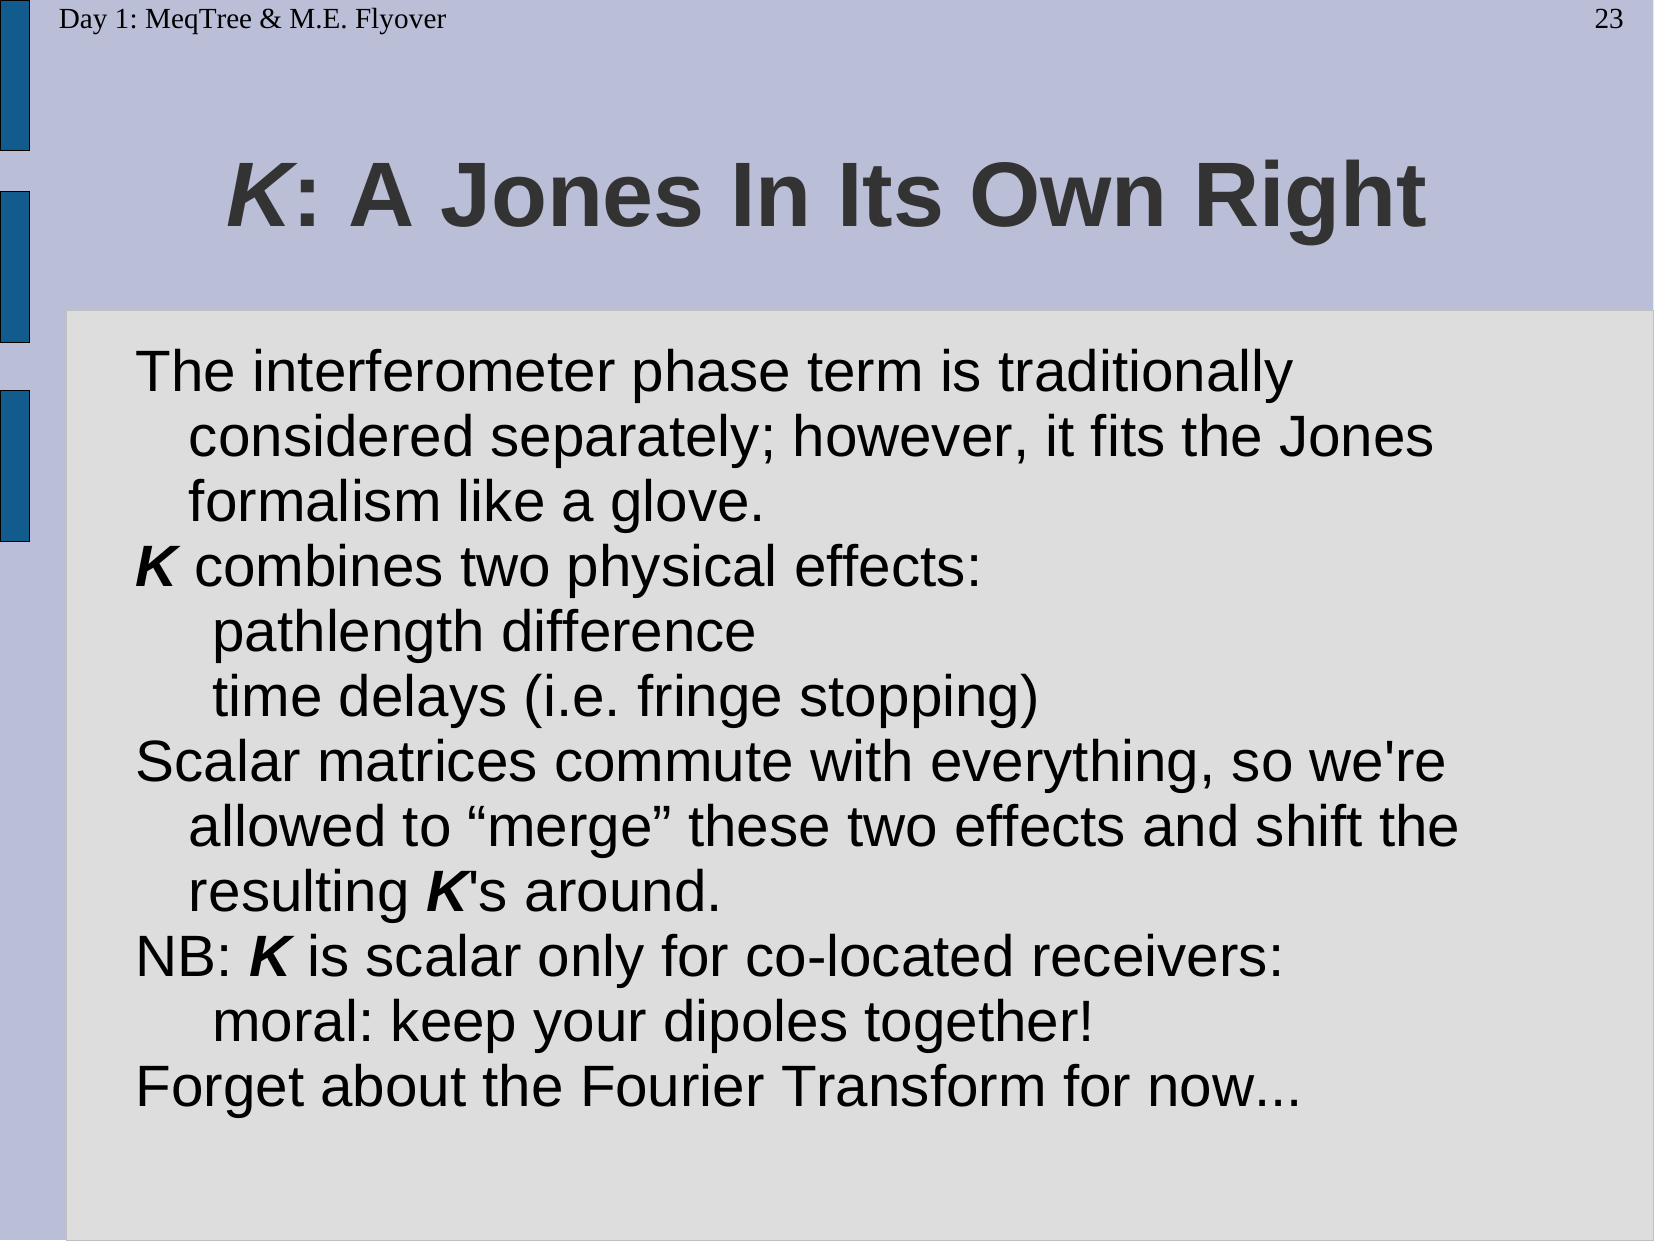

Day 1: MeqTree & M.E. Flyover
23
# K: A Jones In Its Own Right
The interferometer phase term is traditionally considered separately; however, it fits the Jones formalism like a glove.
K combines two physical effects:
pathlength difference
time delays (i.e. fringe stopping)
Scalar matrices commute with everything, so we're allowed to “merge” these two effects and shift the resulting K's around.
NB: K is scalar only for co-located receivers:
moral: keep your dipoles together!
Forget about the Fourier Transform for now...